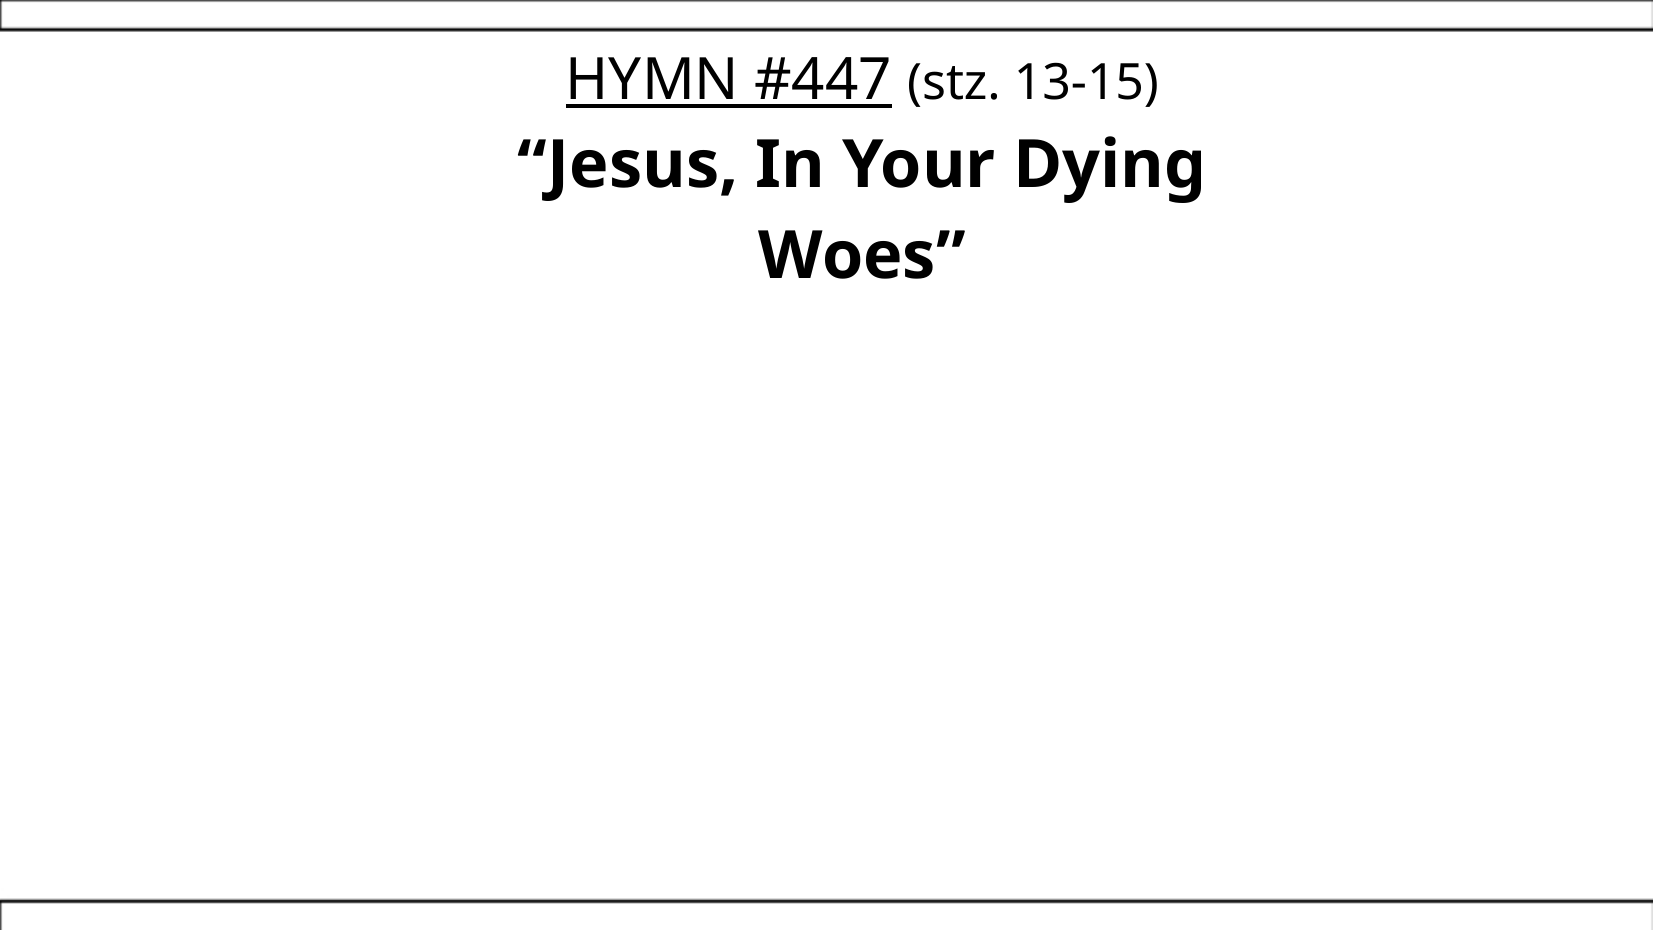

HYMN #447 (stz. 13-15)
“Jesus, In Your Dying Woes”